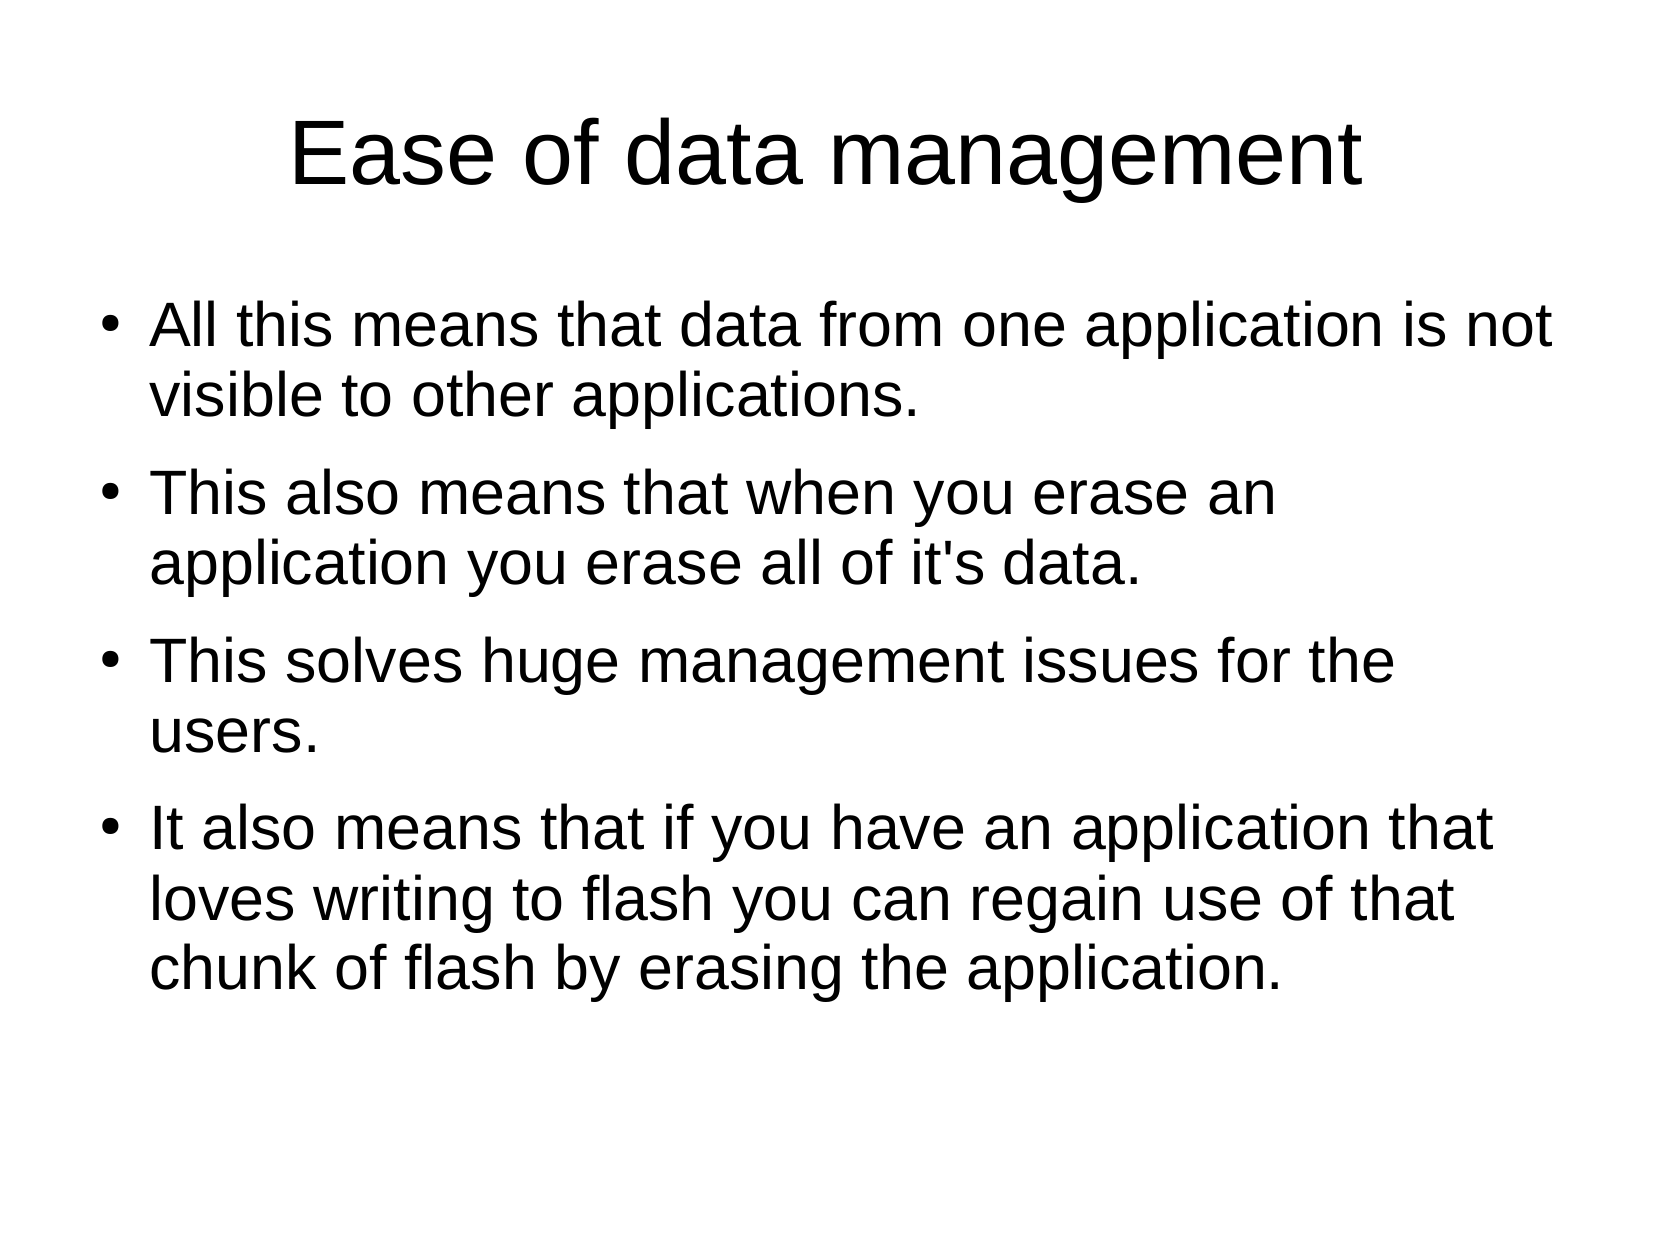

# Ease of data management
All this means that data from one application is not visible to other applications.
This also means that when you erase an application you erase all of it's data.
This solves huge management issues for the users.
It also means that if you have an application that loves writing to flash you can regain use of that chunk of flash by erasing the application.